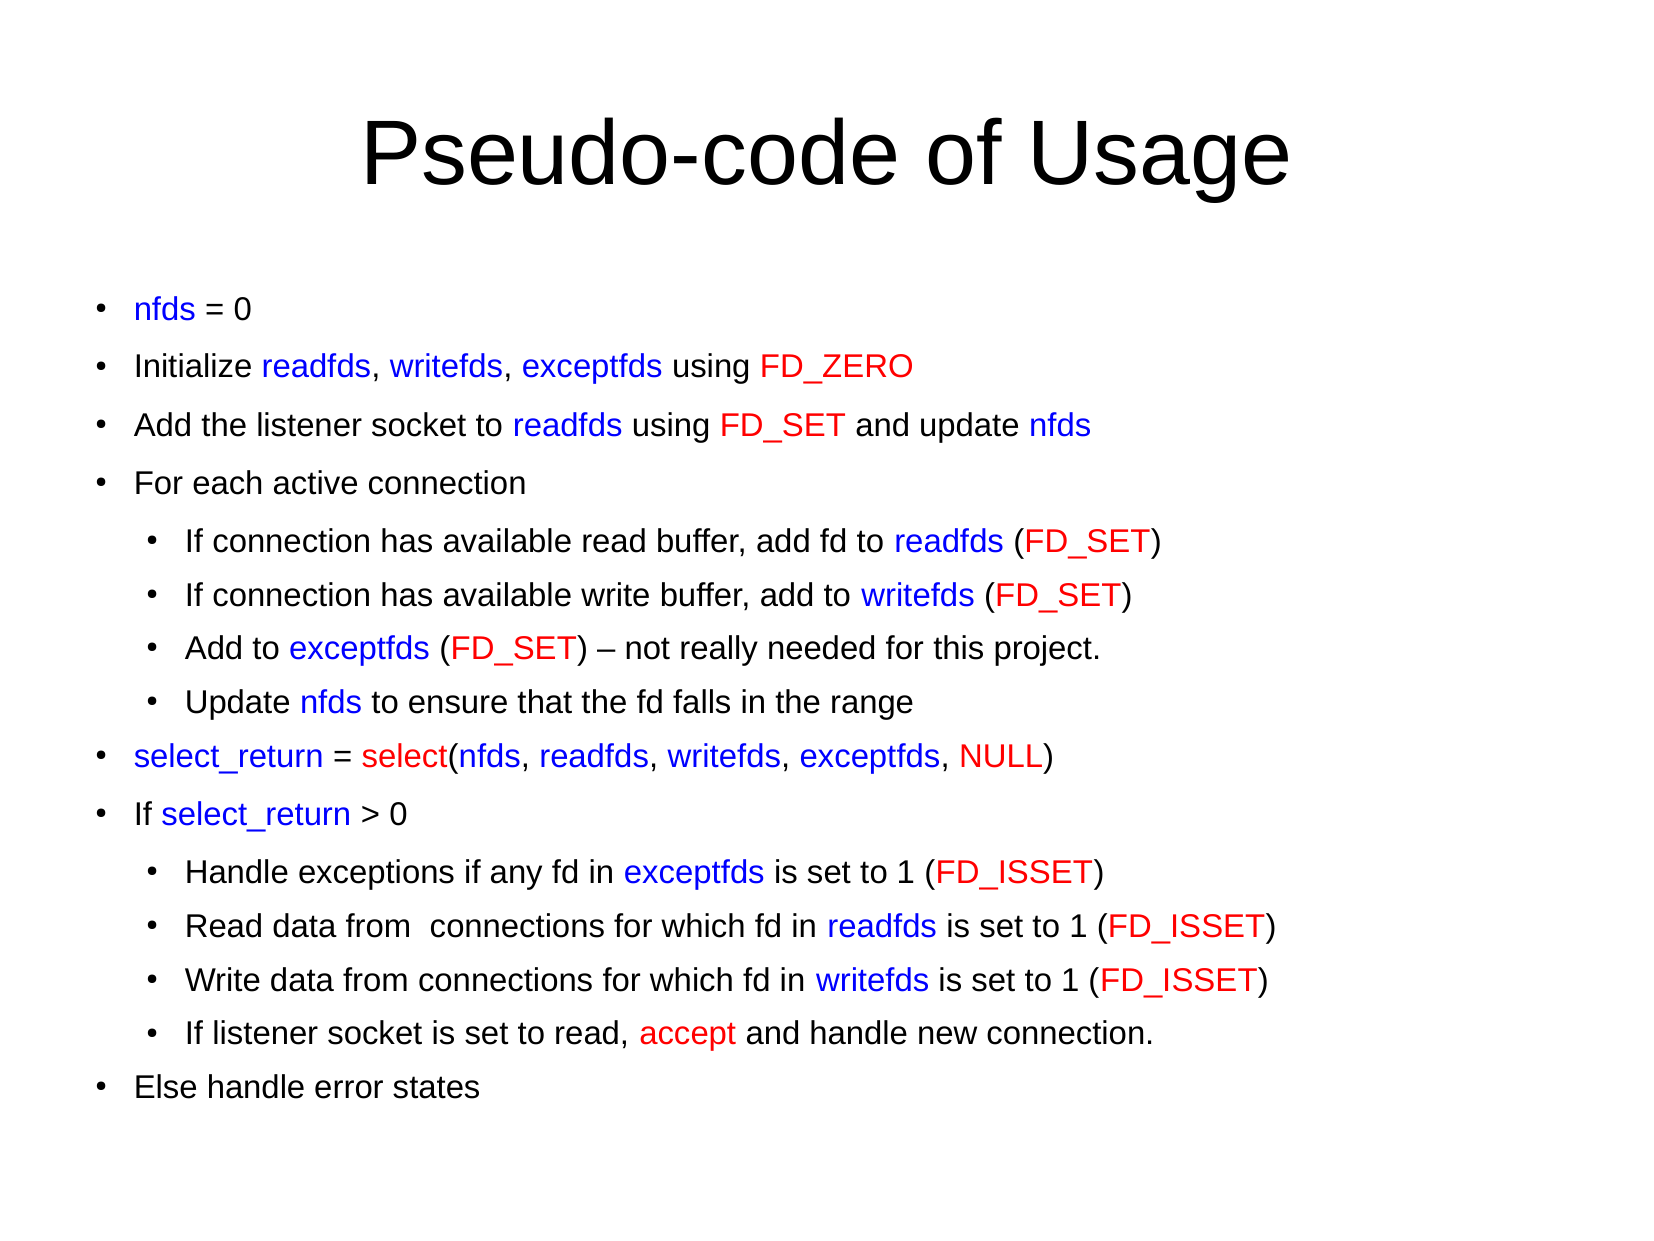

# Pseudo-code of Usage
nfds = 0
Initialize readfds, writefds, exceptfds using FD_ZERO
Add the listener socket to readfds using FD_SET and update nfds
For each active connection
If connection has available read buffer, add fd to readfds (FD_SET)
If connection has available write buffer, add to writefds (FD_SET)
Add to exceptfds (FD_SET) – not really needed for this project.
Update nfds to ensure that the fd falls in the range
select_return = select(nfds, readfds, writefds, exceptfds, NULL)
If select_return > 0
Handle exceptions if any fd in exceptfds is set to 1 (FD_ISSET)
Read data from connections for which fd in readfds is set to 1 (FD_ISSET)
Write data from connections for which fd in writefds is set to 1 (FD_ISSET)
If listener socket is set to read, accept and handle new connection.
Else handle error states